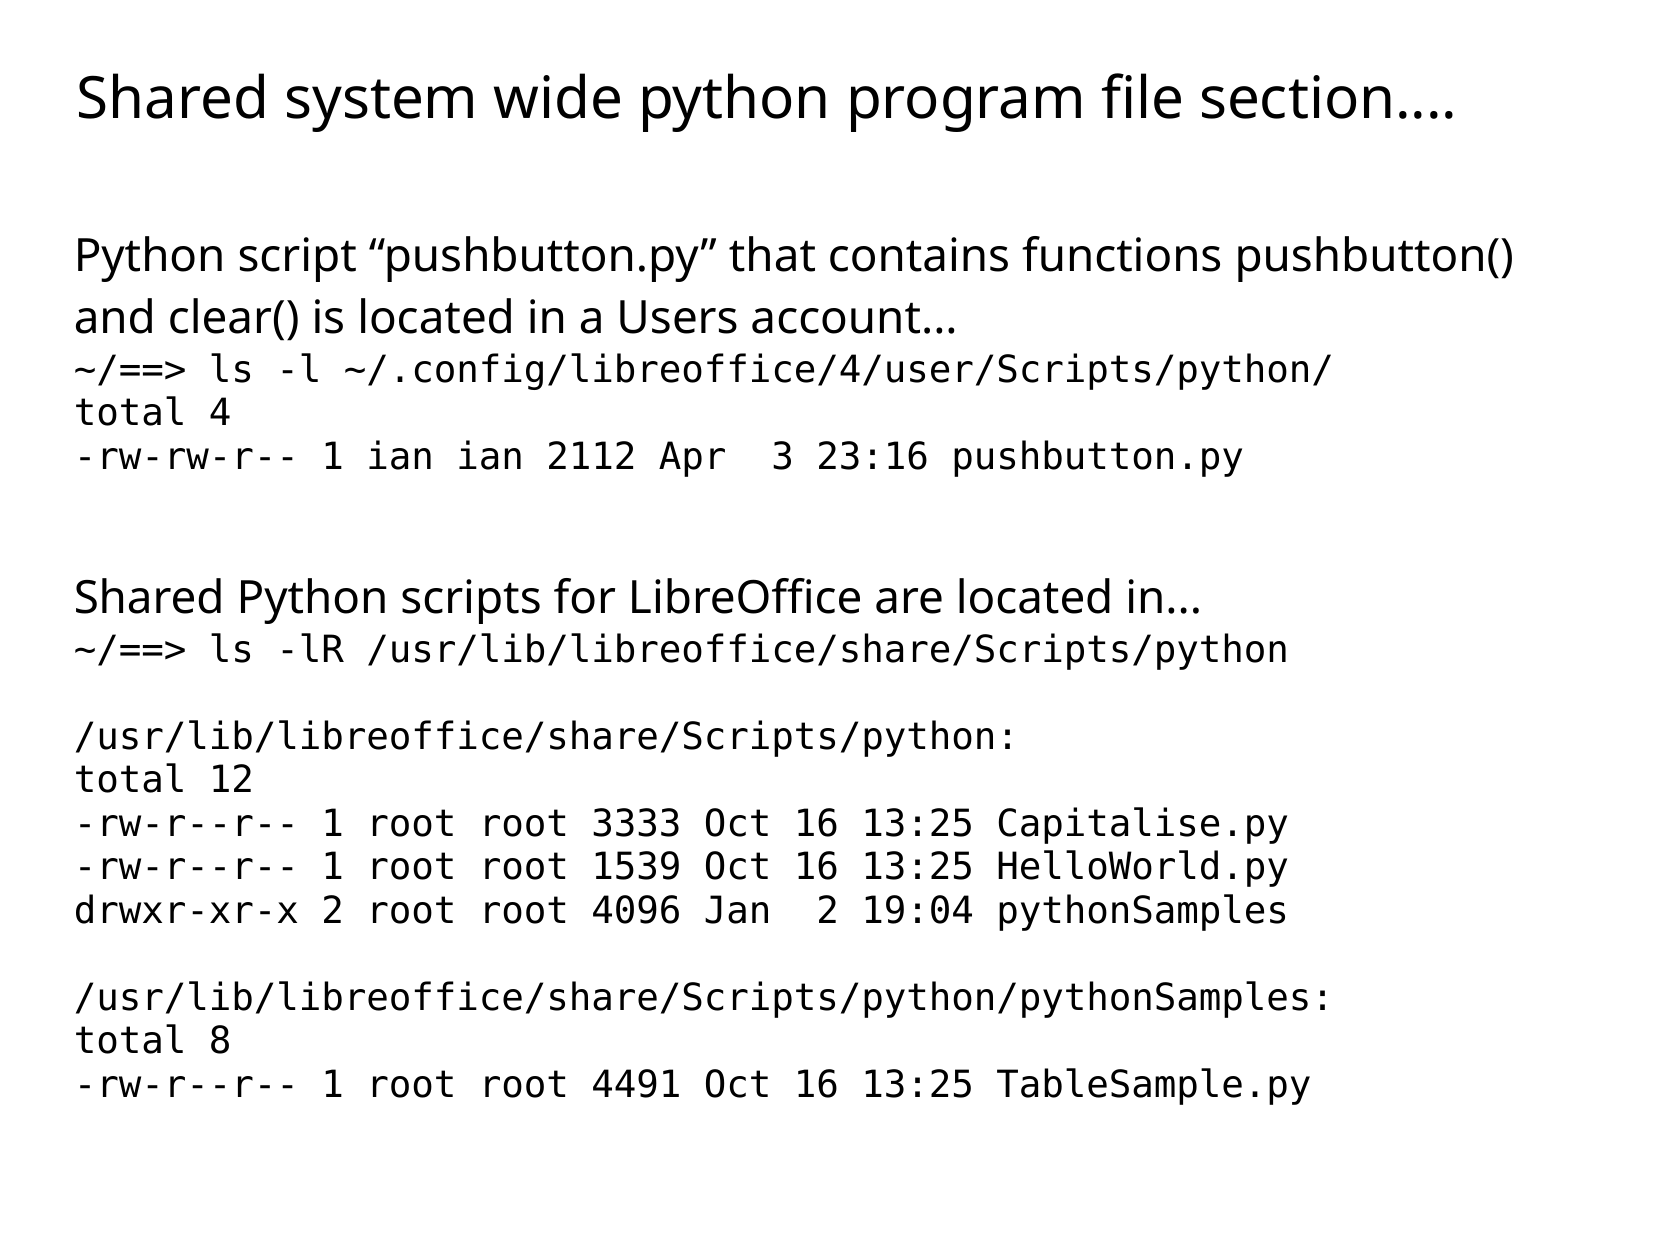

# Shared system wide python program file section....
Python script “pushbutton.py” that contains functions pushbutton() and clear() is located in a Users account...
~/==> ls -l ~/.config/libreoffice/4/user/Scripts/python/
total 4
-rw-rw-r-- 1 ian ian 2112 Apr 3 23:16 pushbutton.py
Shared Python scripts for LibreOffice are located in...
~/==> ls -lR /usr/lib/libreoffice/share/Scripts/python
/usr/lib/libreoffice/share/Scripts/python:
total 12
-rw-r--r-- 1 root root 3333 Oct 16 13:25 Capitalise.py
-rw-r--r-- 1 root root 1539 Oct 16 13:25 HelloWorld.py
drwxr-xr-x 2 root root 4096 Jan 2 19:04 pythonSamples
/usr/lib/libreoffice/share/Scripts/python/pythonSamples:
total 8
-rw-r--r-- 1 root root 4491 Oct 16 13:25 TableSample.py